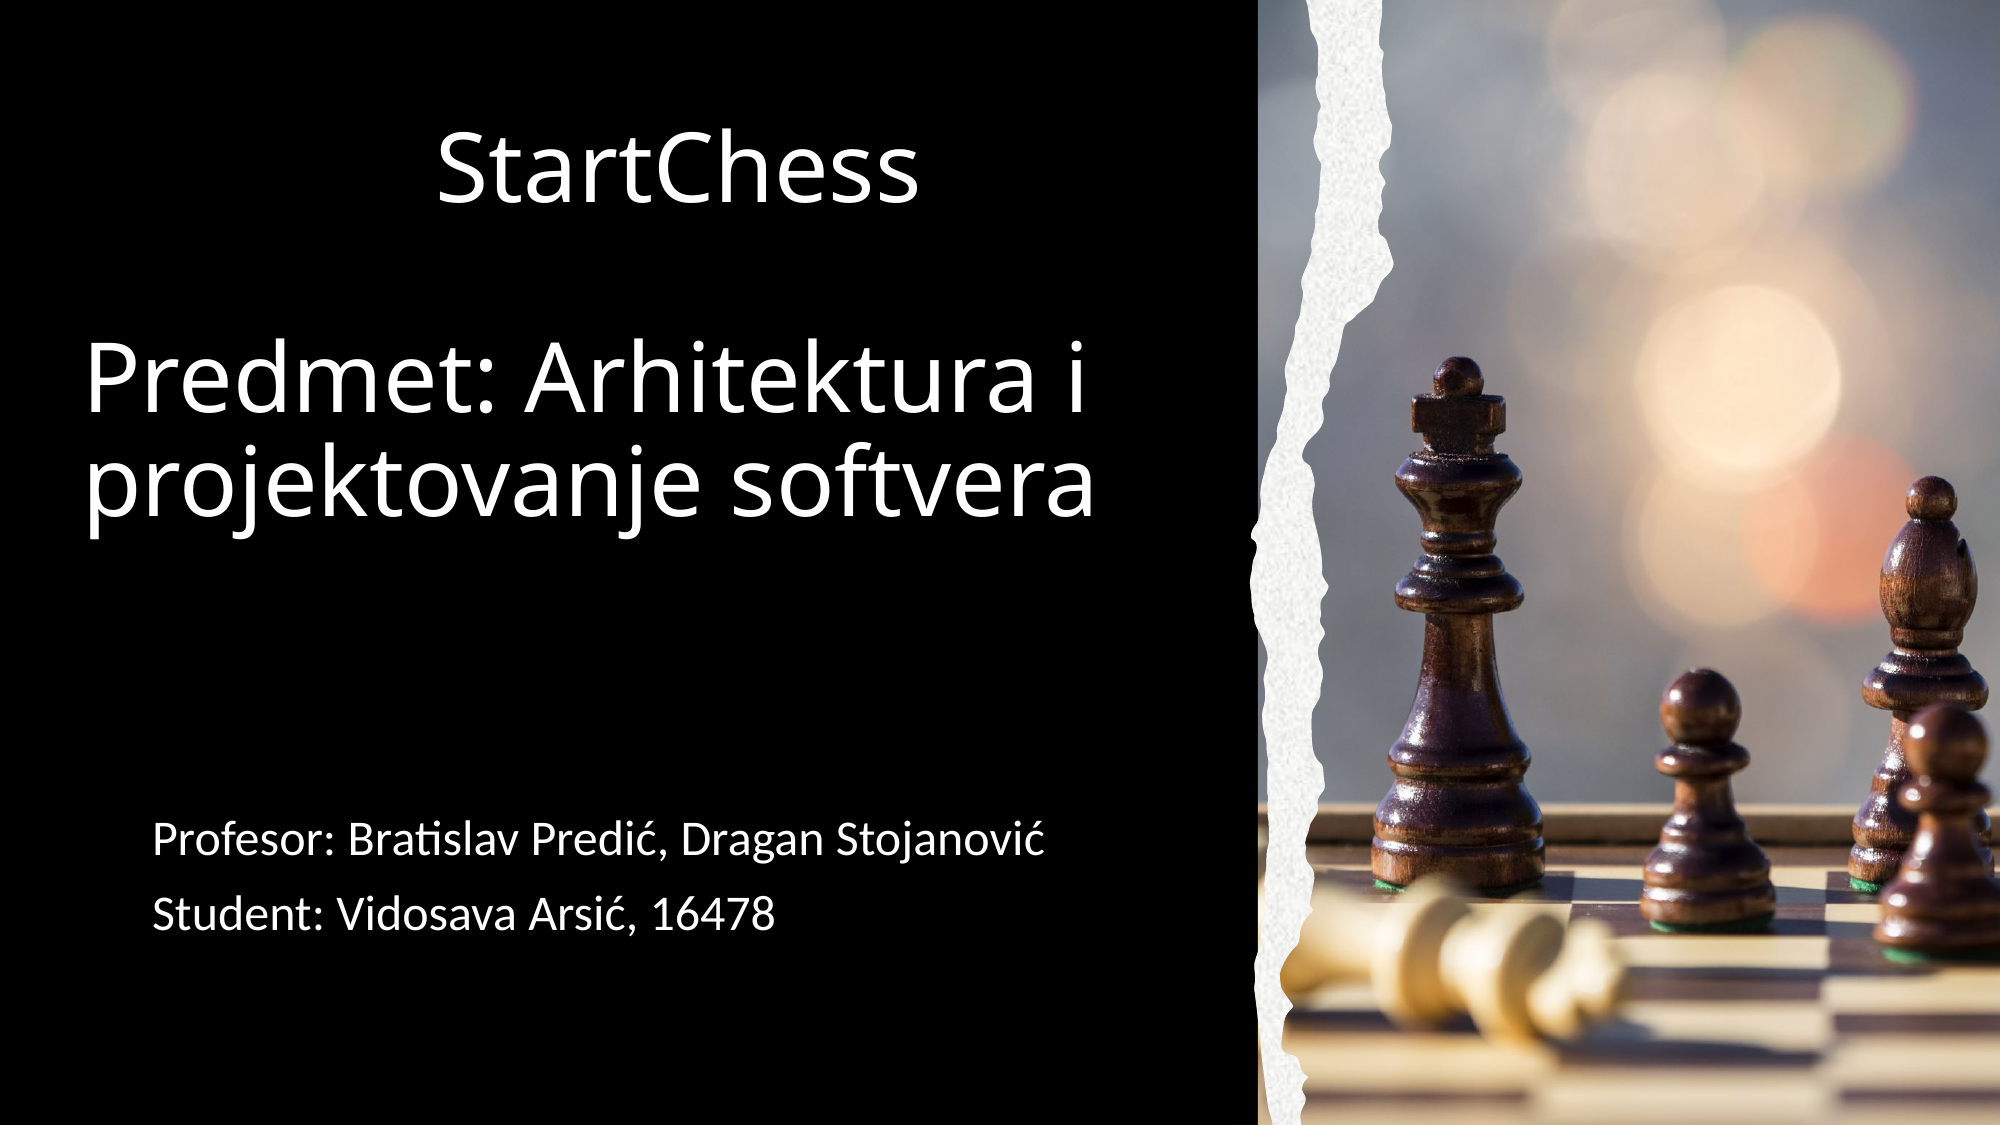

# StartChess Predmet: Arhitektura i projektovanje softvera
Profesor: Bratislav Predić, Dragan Stojanović
Student: Vidosava Arsić, 16478